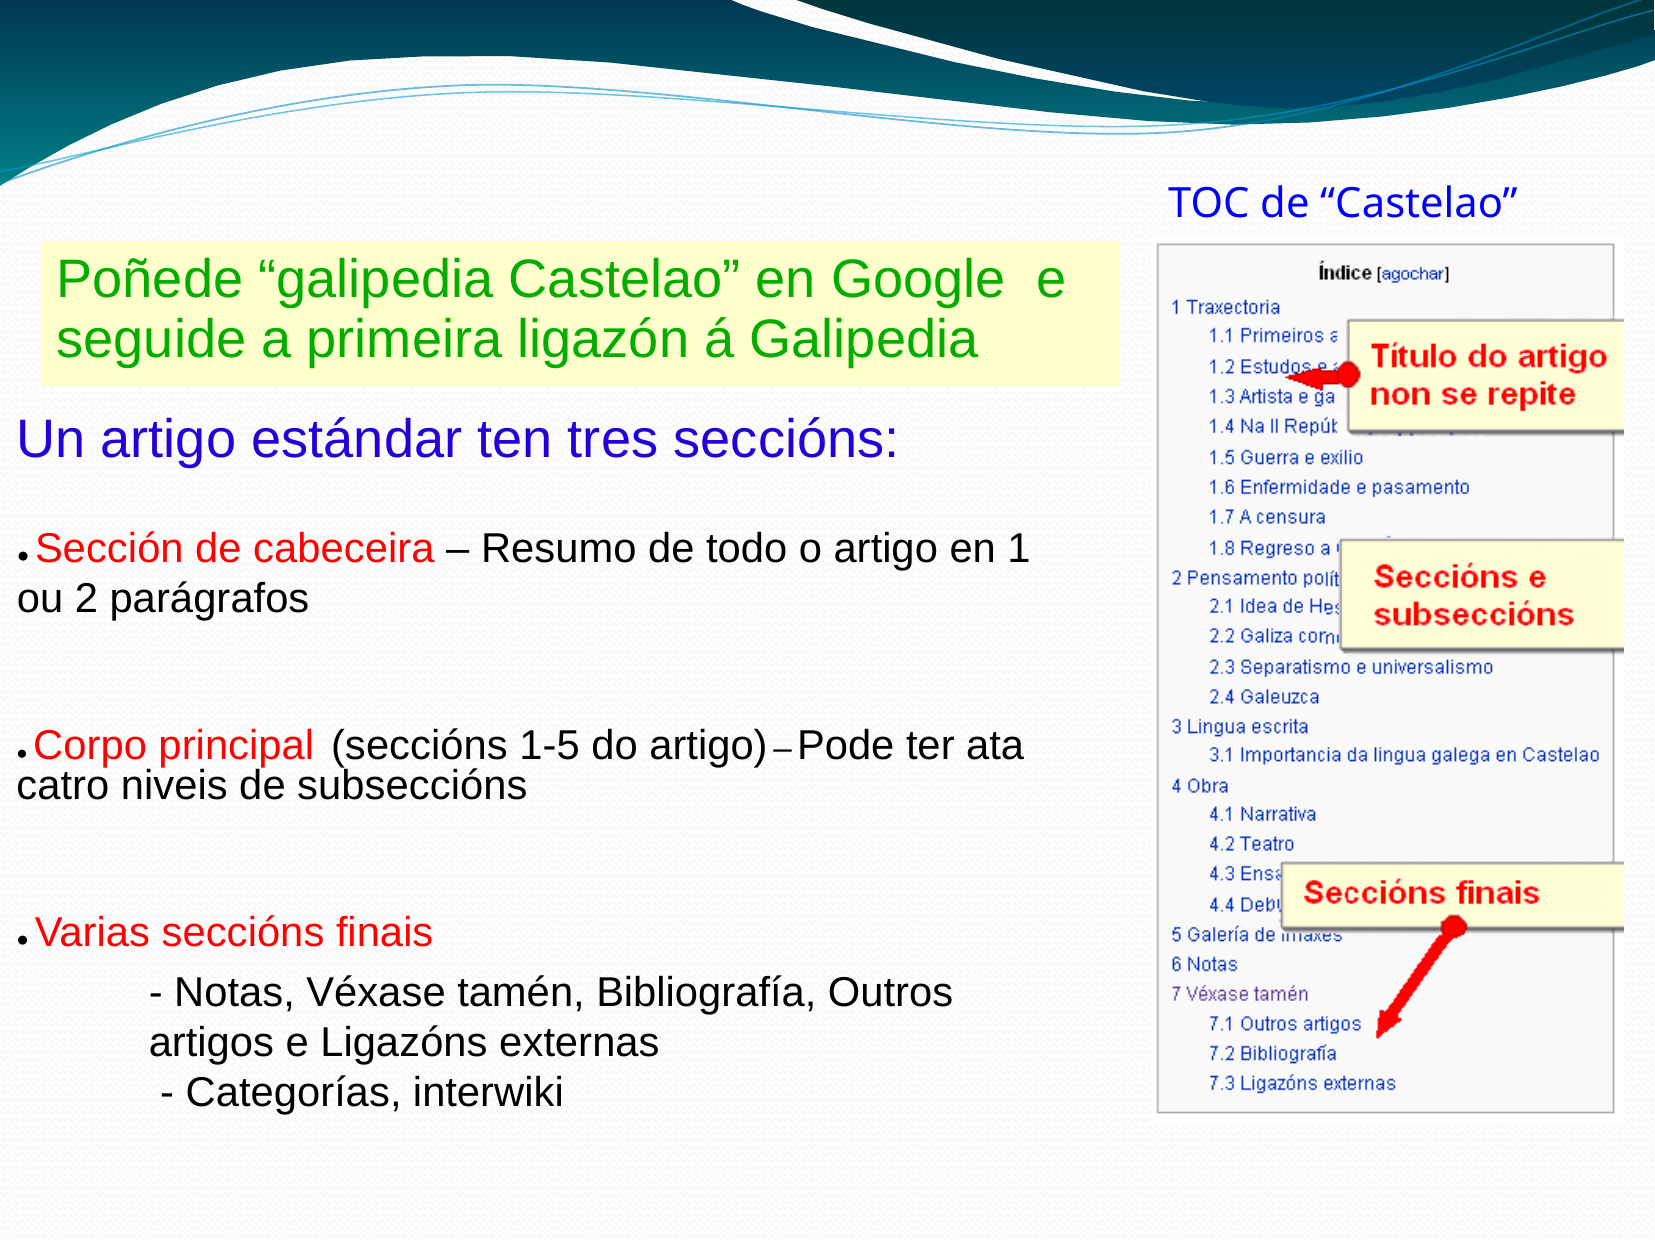

# TOC de “Castelao”
| Poñede “galipedia Castelao” en Google e seguide a primeira ligazón á Galipedia |
| --- |
Un artigo estándar ten tres seccións:
● Sección de cabeceira – Resumo de todo o artigo en 1 ou 2 parágrafos
● Corpo principal (seccións 1-5 do artigo) – Pode ter ata catro niveis de subseccións
● Varias seccións finais
- Notas, Véxase tamén, Bibliografía, Outros artigos e Ligazóns externas
 - Categorías, interwiki